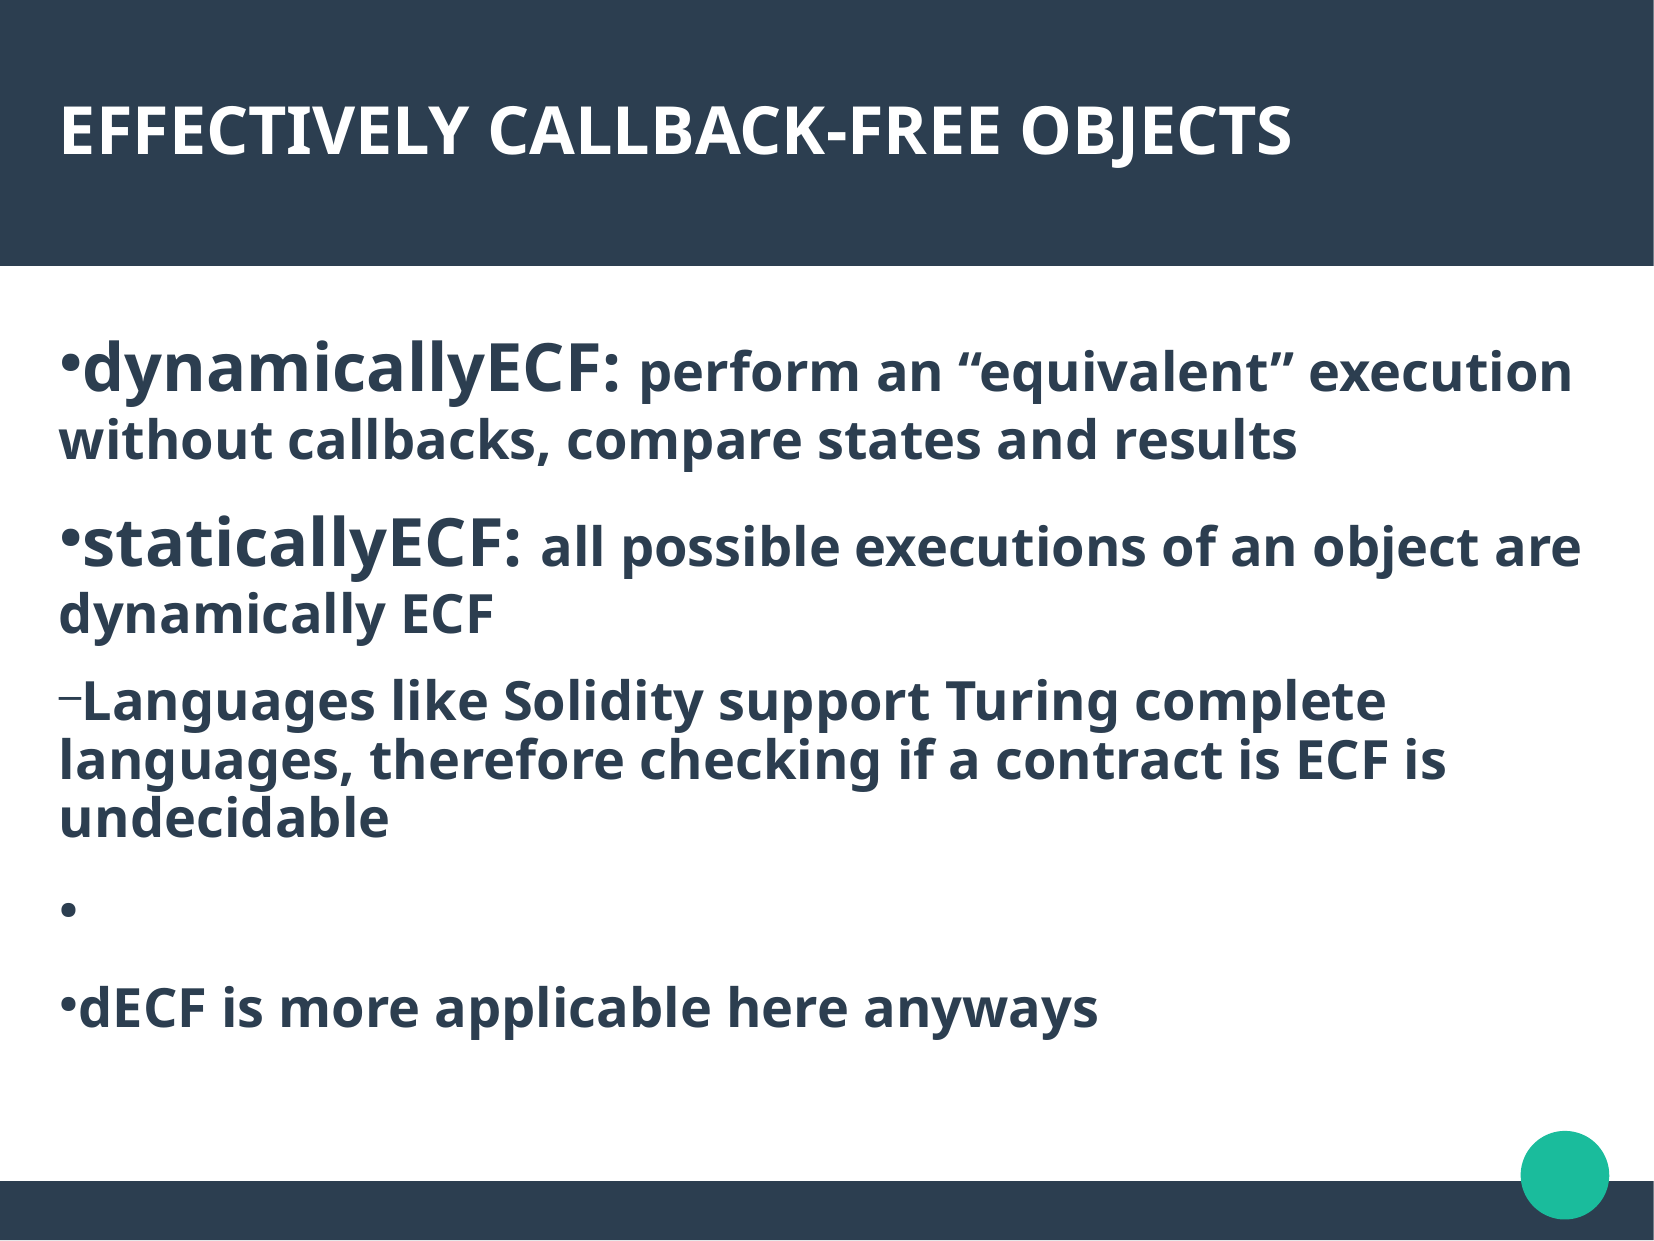

# EFFECTIVELY CALLBACK-FREE OBJECTS
dynamicallyECF: perform an “equivalent” execution without callbacks, compare states and results
staticallyECF: all possible executions of an object are dynamically ECF
Languages like Solidity support Turing complete languages, therefore checking if a contract is ECF is undecidable
dECF is more applicable here anyways